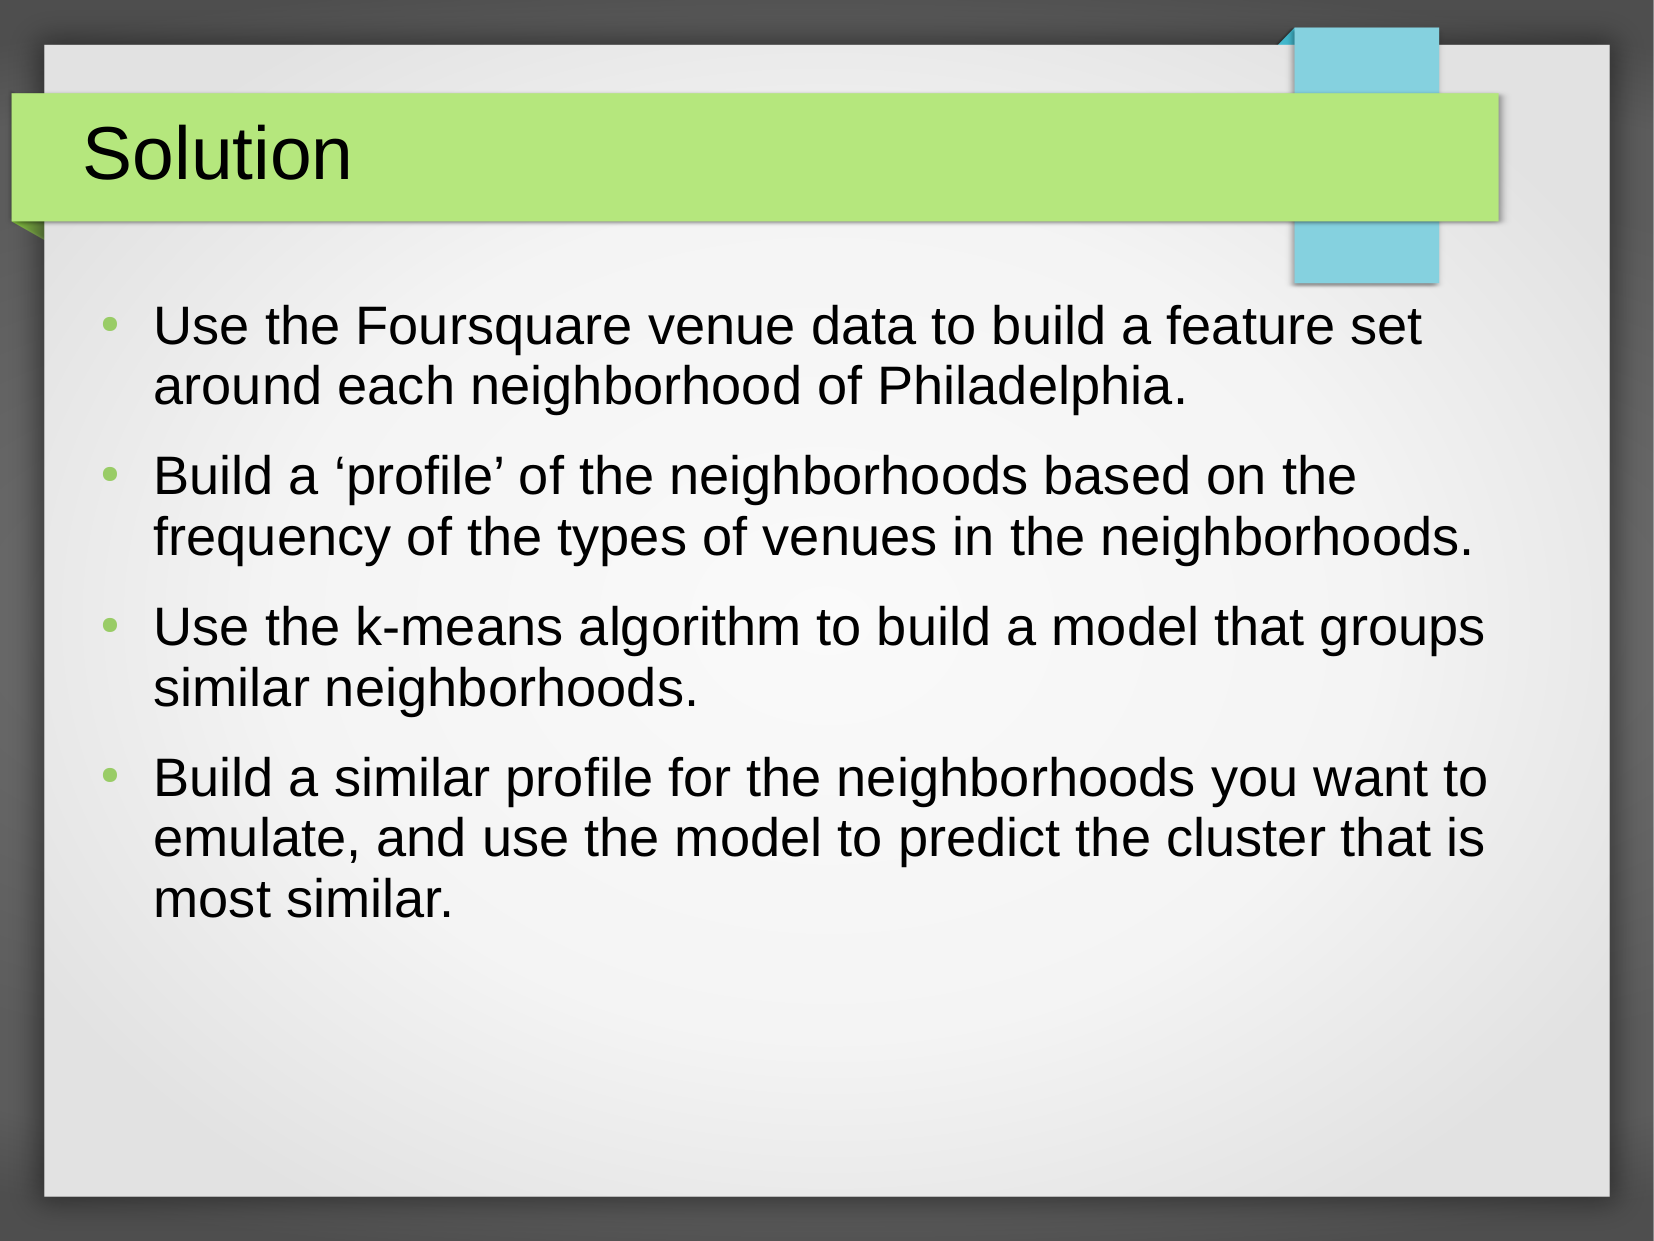

# Solution
Use the Foursquare venue data to build a feature set around each neighborhood of Philadelphia.
Build a ‘profile’ of the neighborhoods based on the frequency of the types of venues in the neighborhoods.
Use the k-means algorithm to build a model that groups similar neighborhoods.
Build a similar profile for the neighborhoods you want to emulate, and use the model to predict the cluster that is most similar.